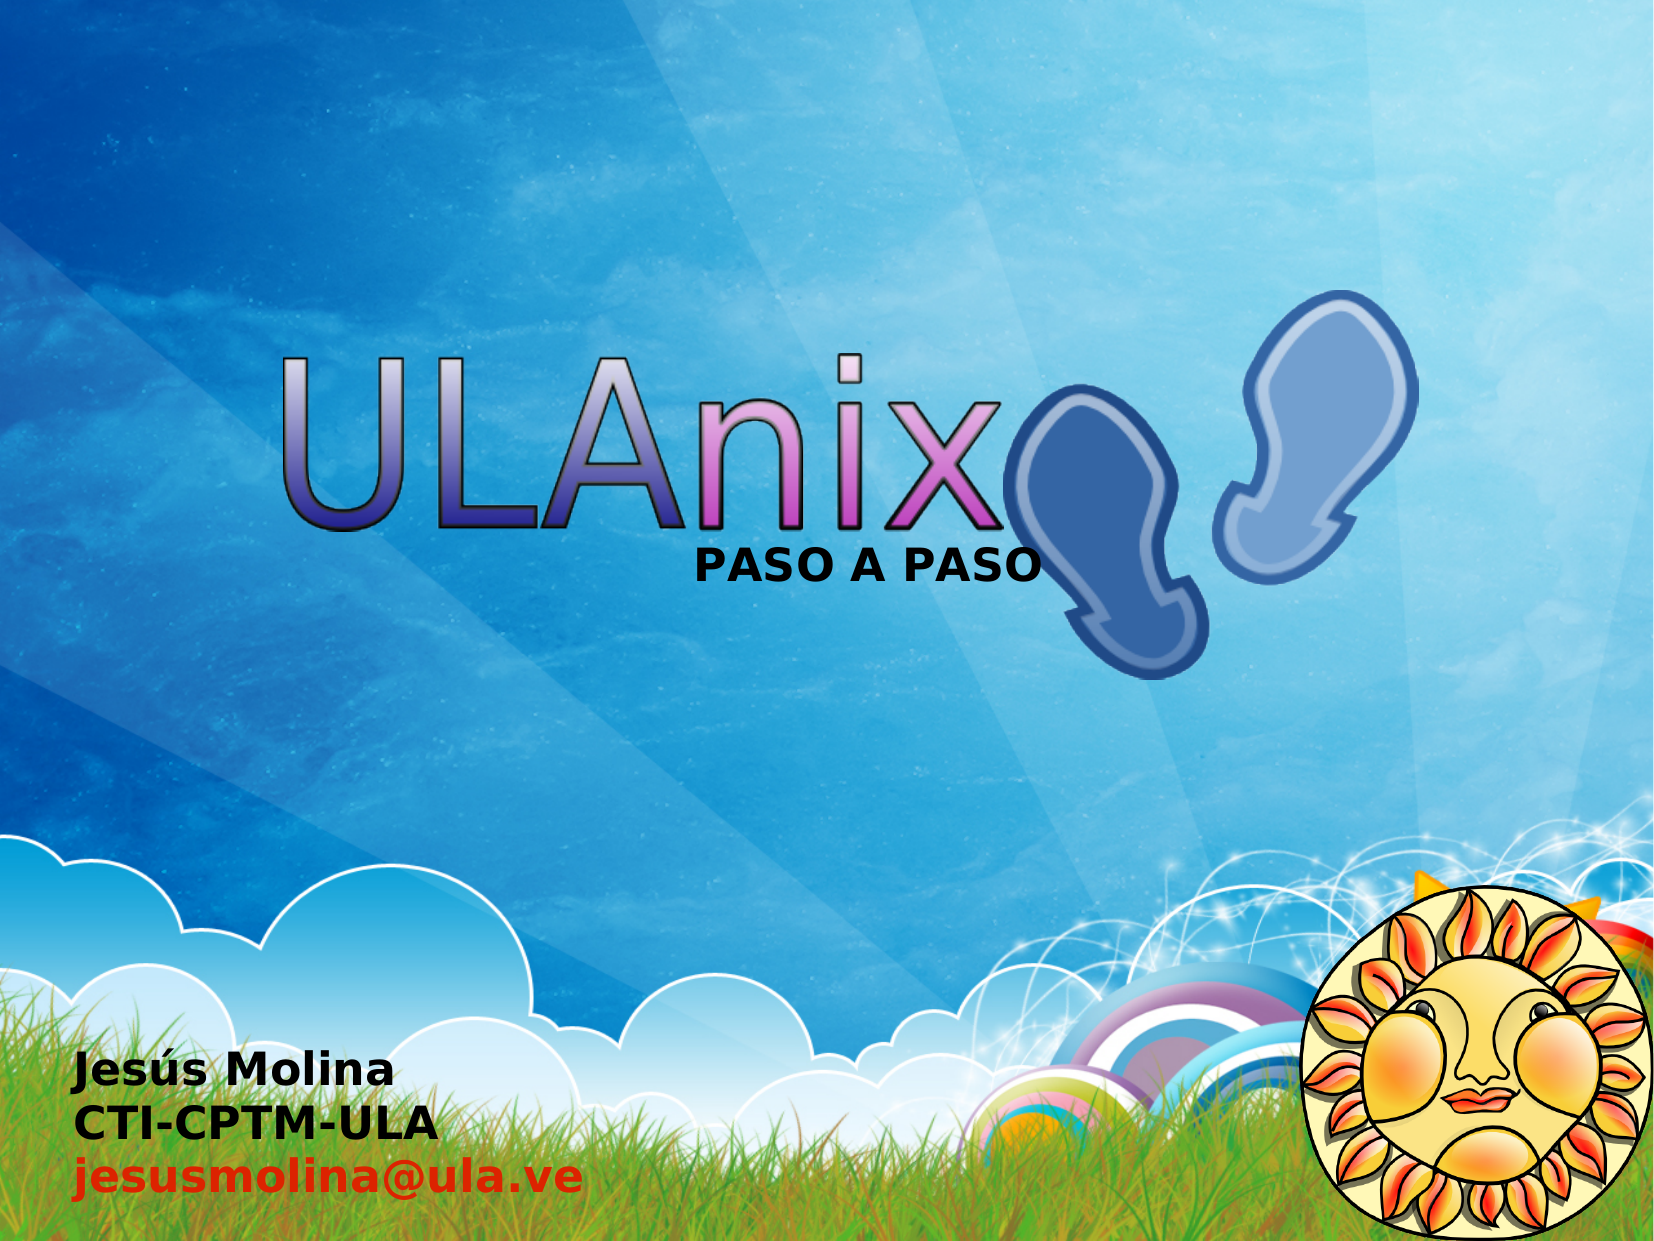

PASO A PASO
Jesús Molina
CTI-CPTM-ULA
jesusmolina@ula.ve